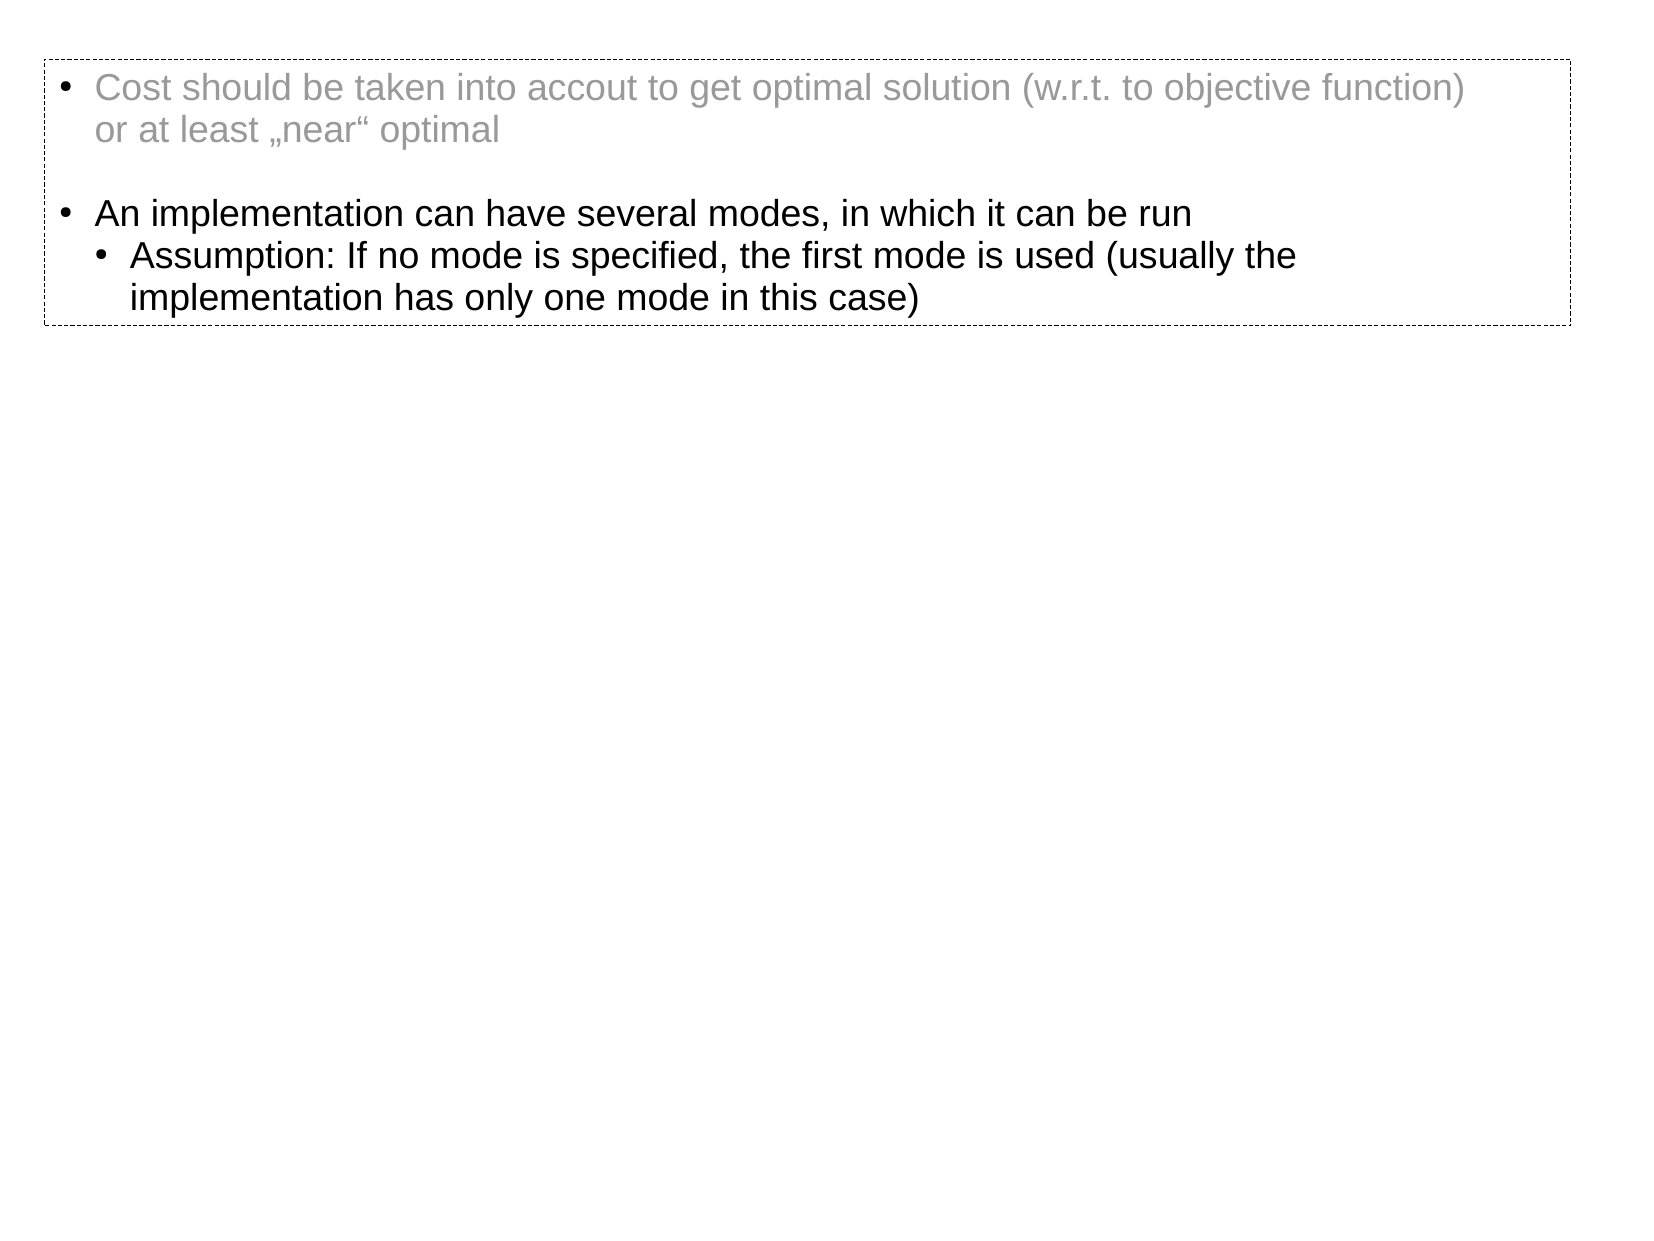

Cost should be taken into accout to get optimal solution (w.r.t. to objective function)
or at least „near“ optimal
An implementation can have several modes, in which it can be run
Assumption: If no mode is specified, the first mode is used (usually the implementation has only one mode in this case)